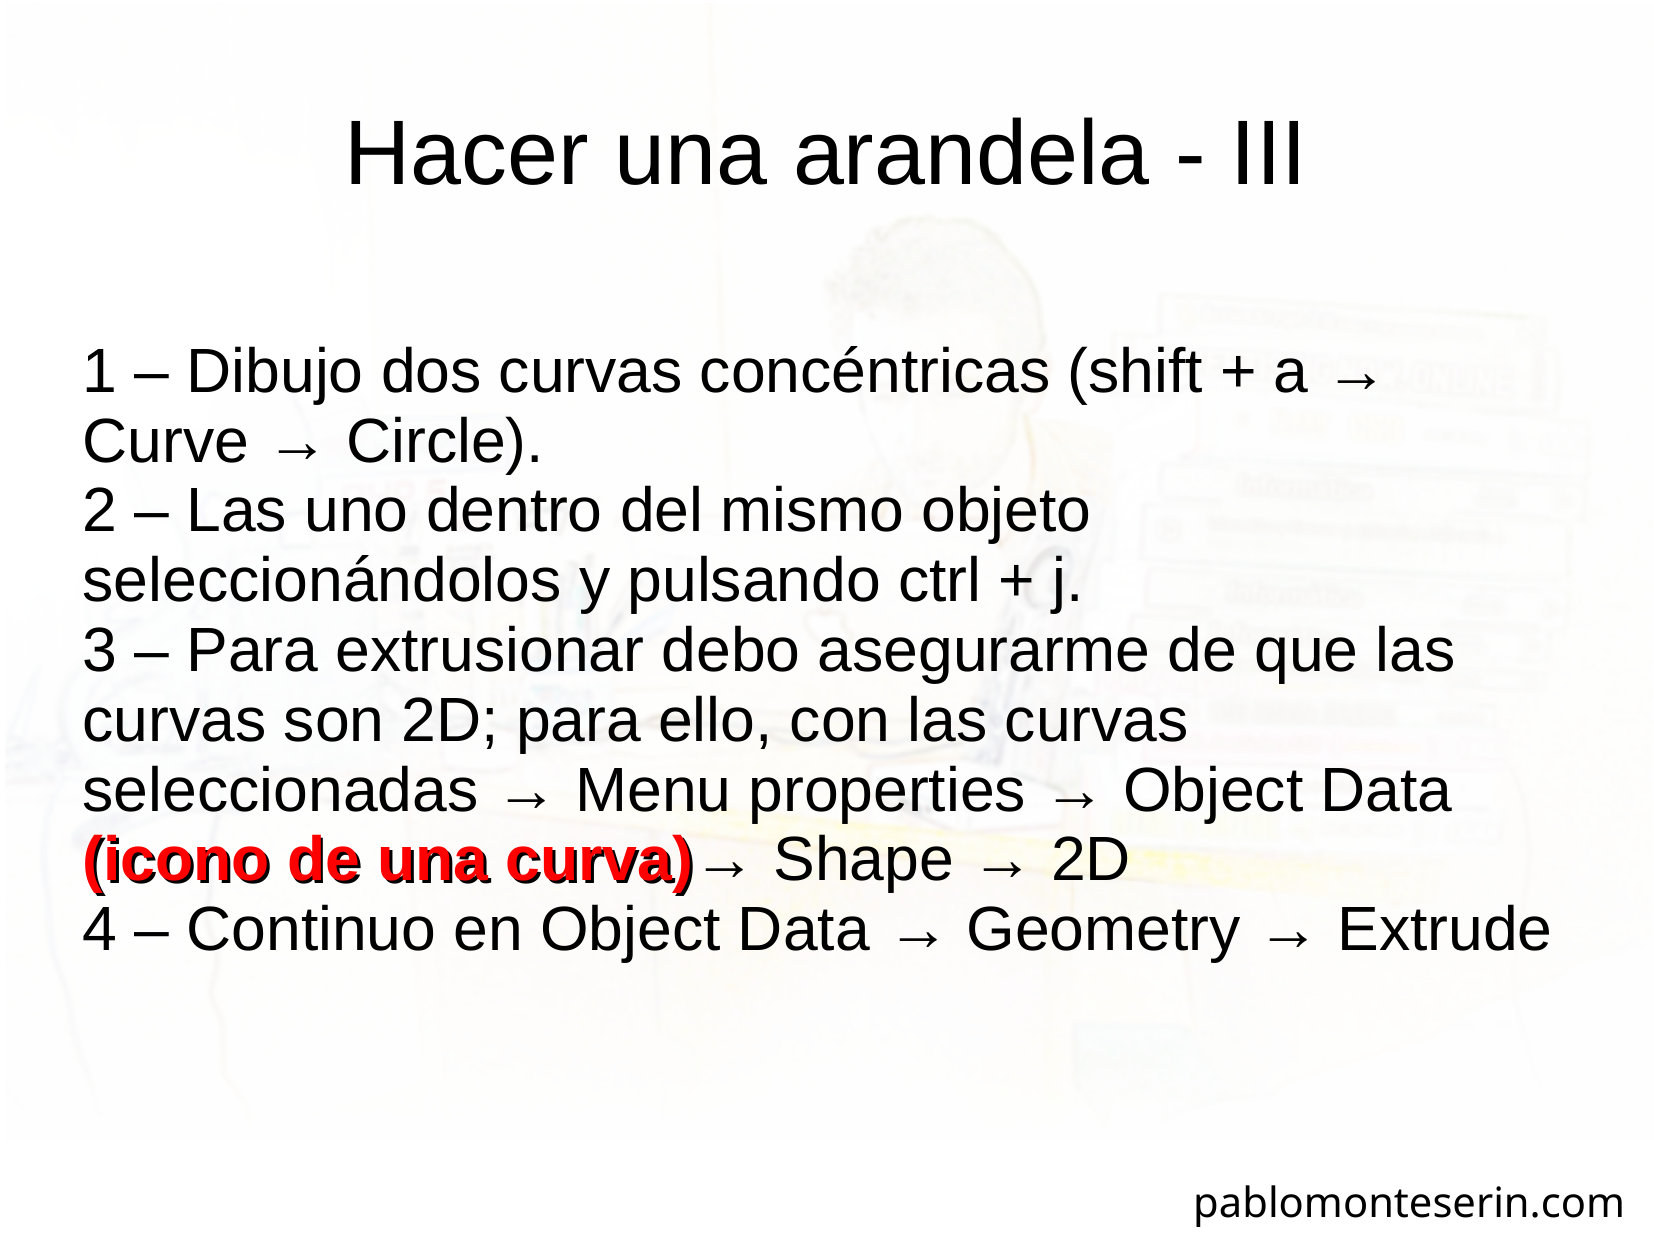

# Hacer una arandela - III
1 – Dibujo dos curvas concéntricas (shift + a → Curve → Circle).
2 – Las uno dentro del mismo objeto seleccionándolos y pulsando ctrl + j.
3 – Para extrusionar debo asegurarme de que las curvas son 2D; para ello, con las curvas seleccionadas → Menu properties → Object Data (icono de una curva)→ Shape → 2D
4 – Continuo en Object Data → Geometry → Extrude